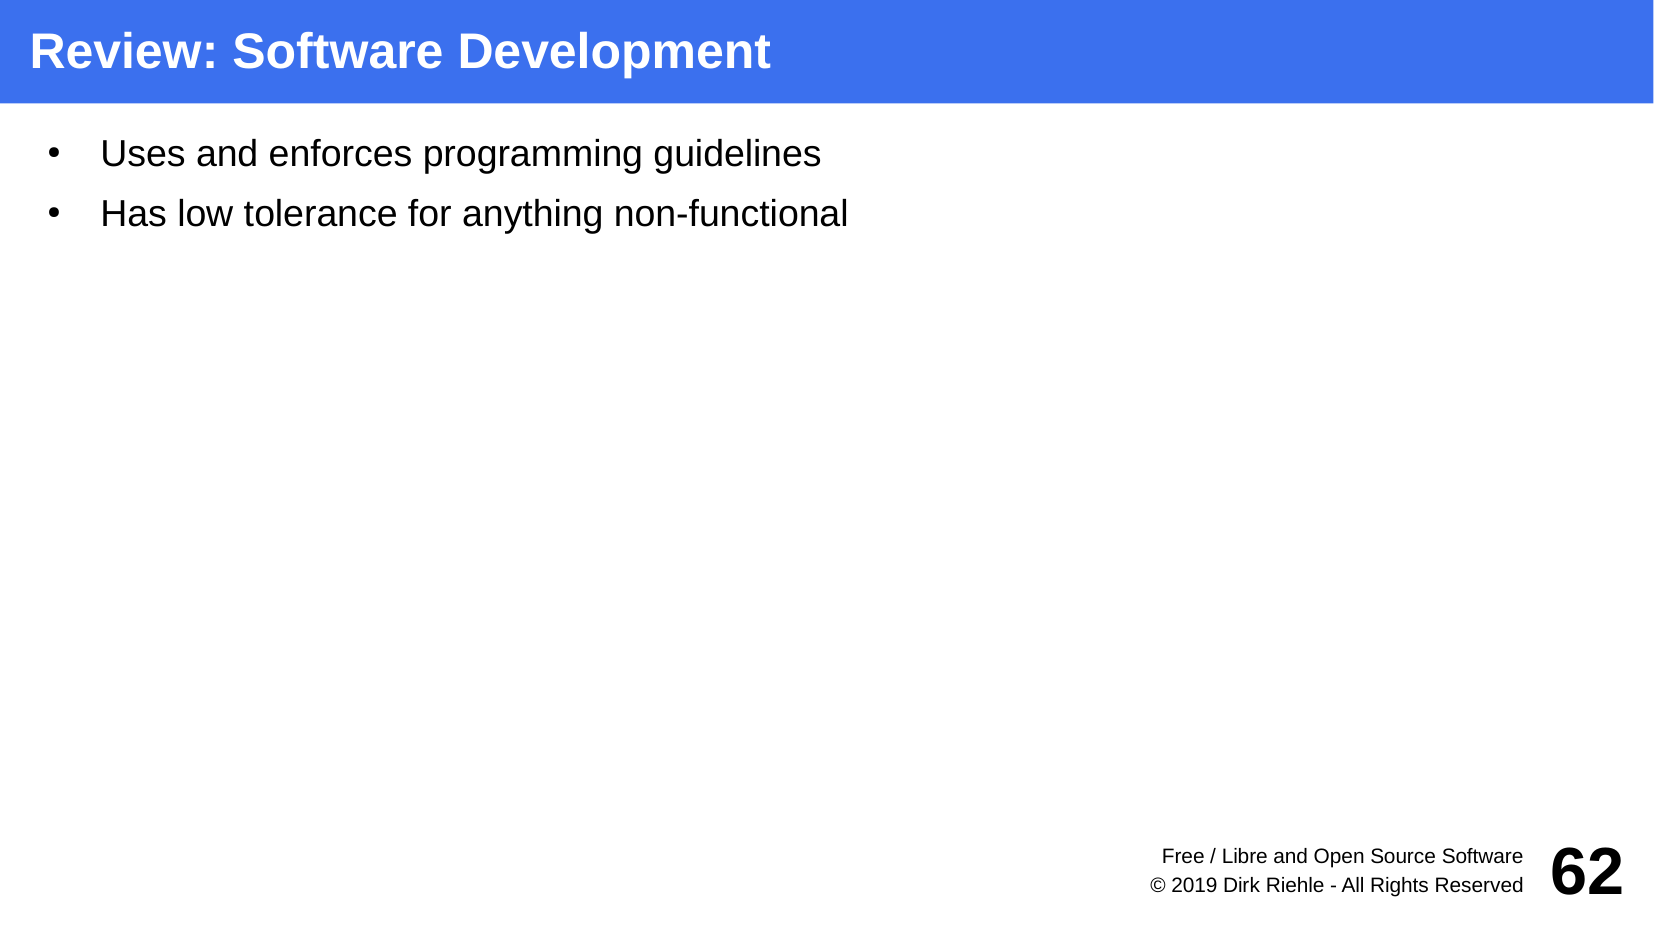

# Review: Software Development
Uses and enforces programming guidelines
Has low tolerance for anything non-functional
Free / Libre and Open Source Software
62
© 2019 Dirk Riehle - All Rights Reserved